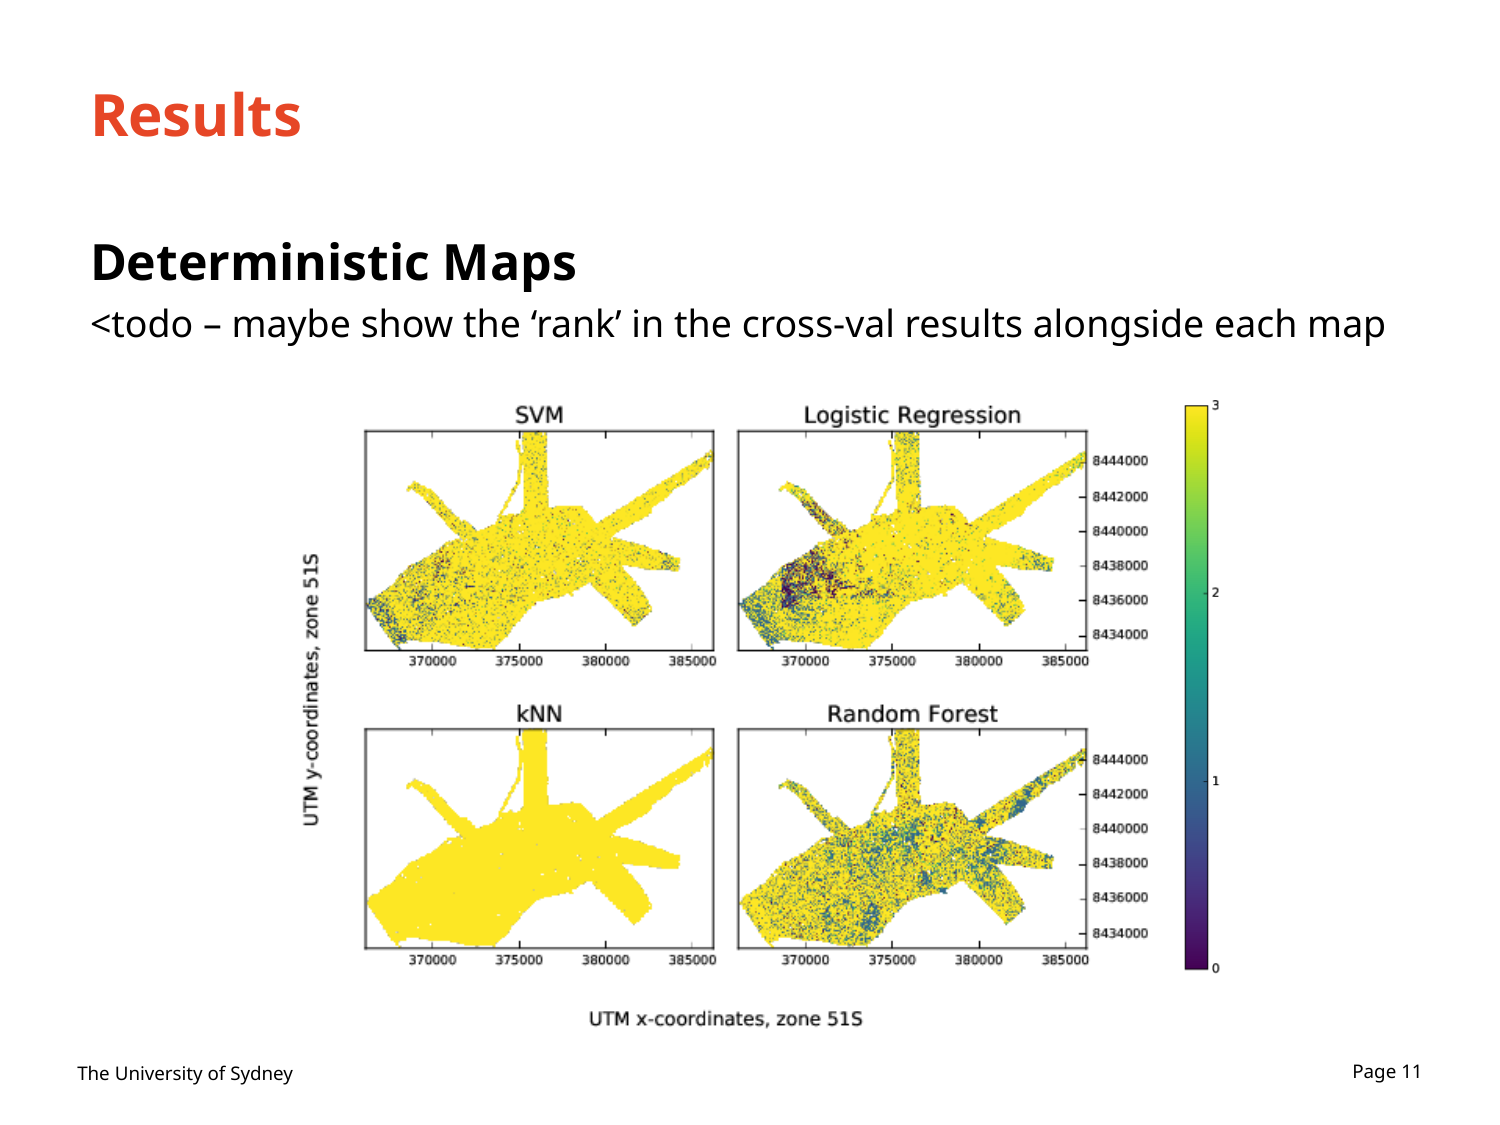

# Results
Deterministic Maps
<todo – maybe show the ‘rank’ in the cross-val results alongside each map